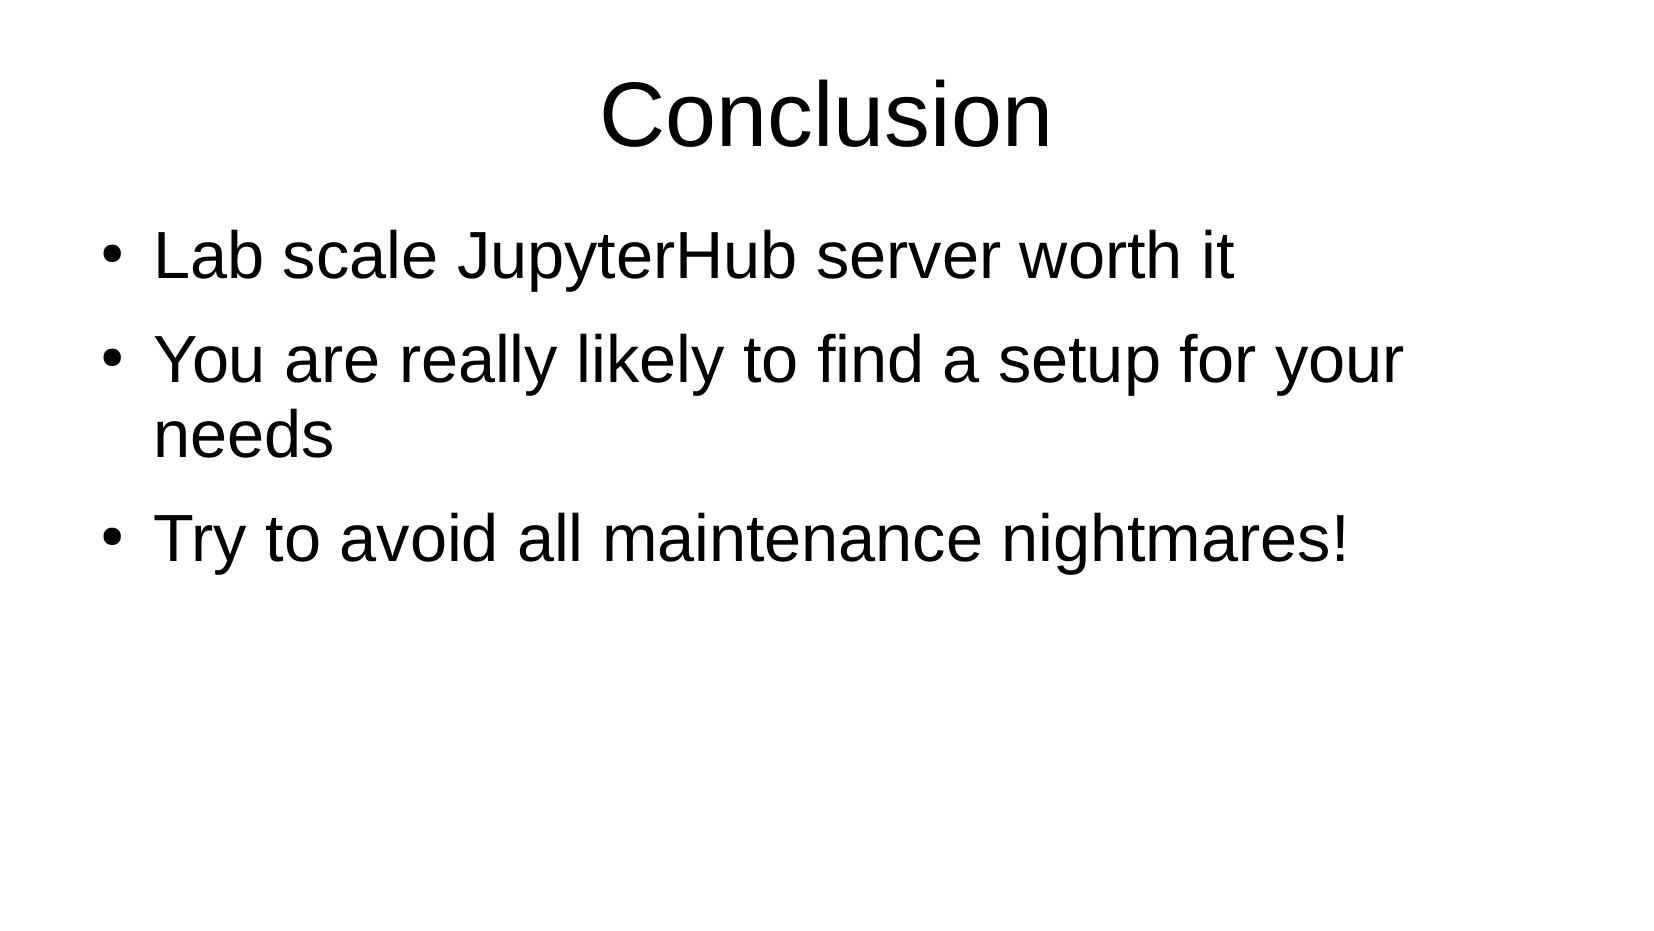

# Conclusion
Lab scale JupyterHub server worth it
You are really likely to find a setup for your needs
Try to avoid all maintenance nightmares!